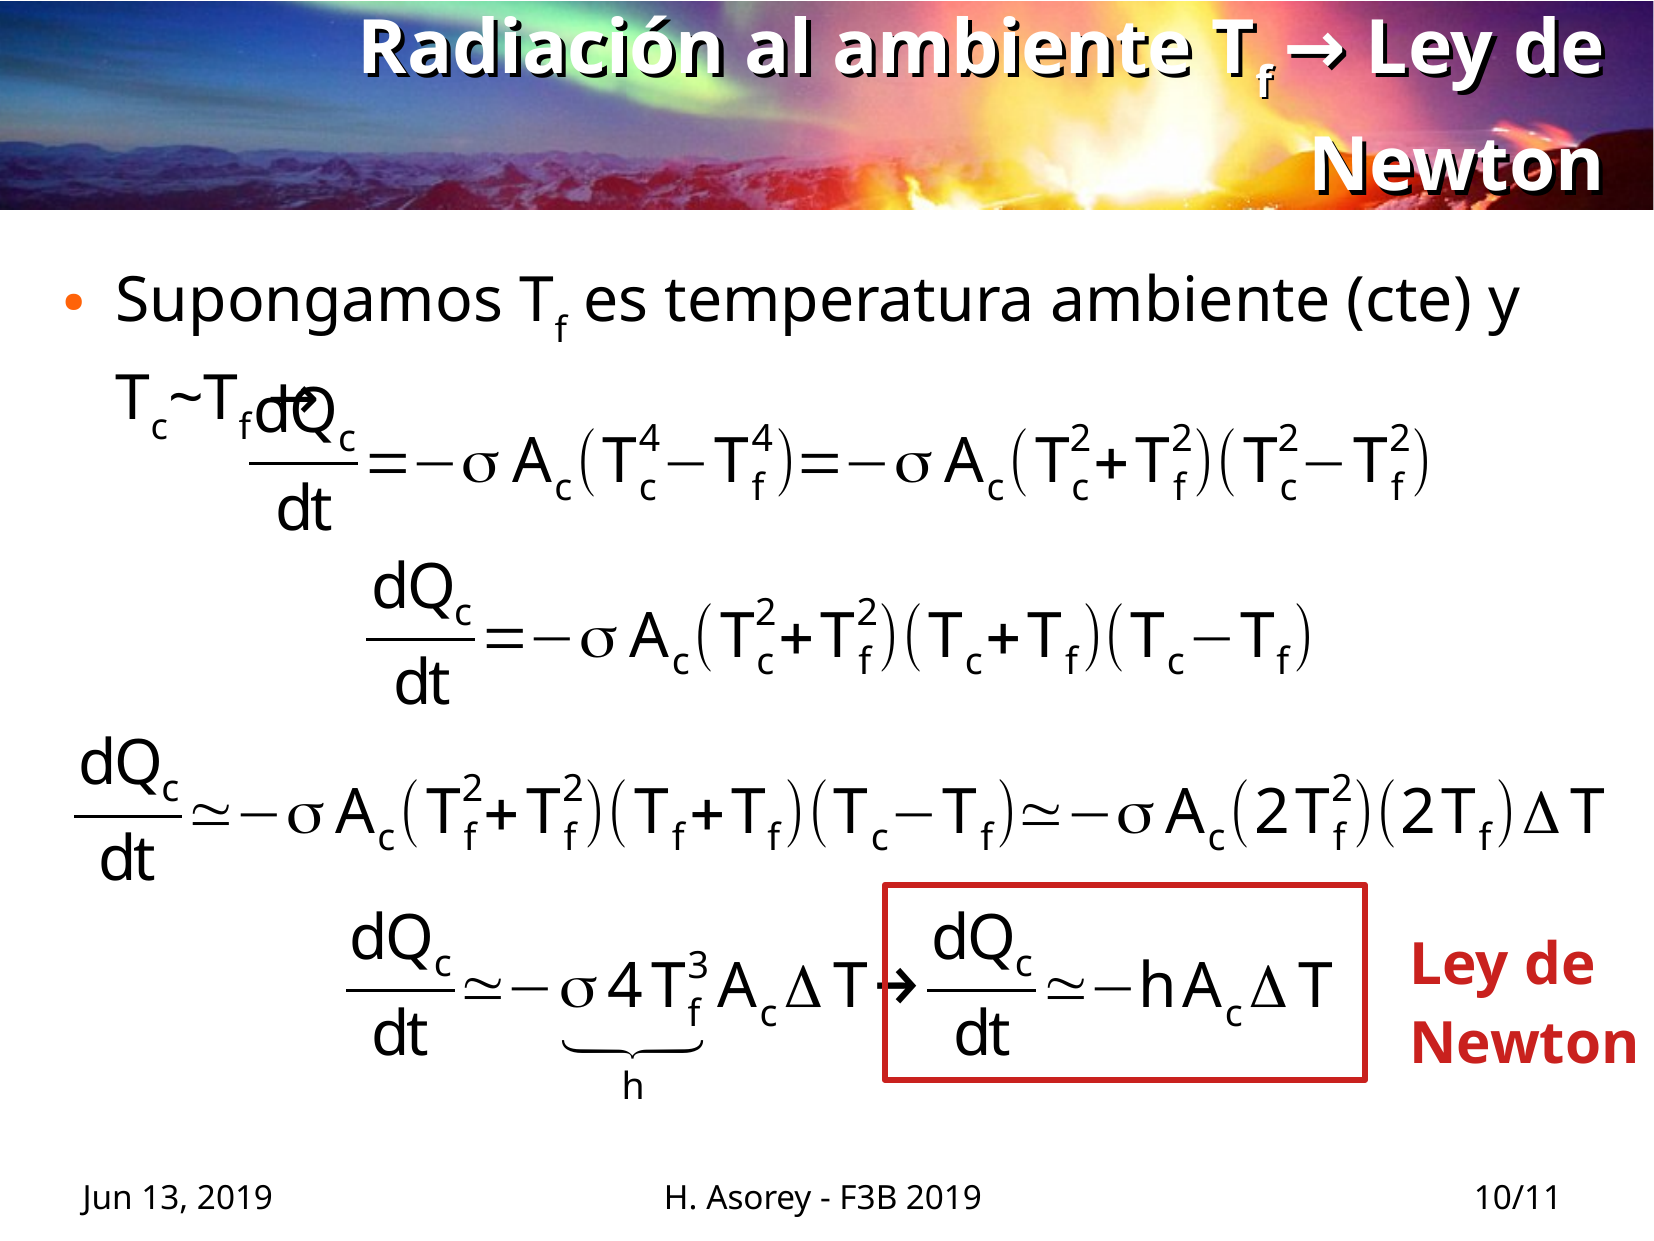

# Radiación al ambiente Tf → Ley de Newton
Supongamos Tf es temperatura ambiente (cte) y Tc~Tf →
Ley de
Newton
Jun 13, 2019
H. Asorey - F3B 2019
10